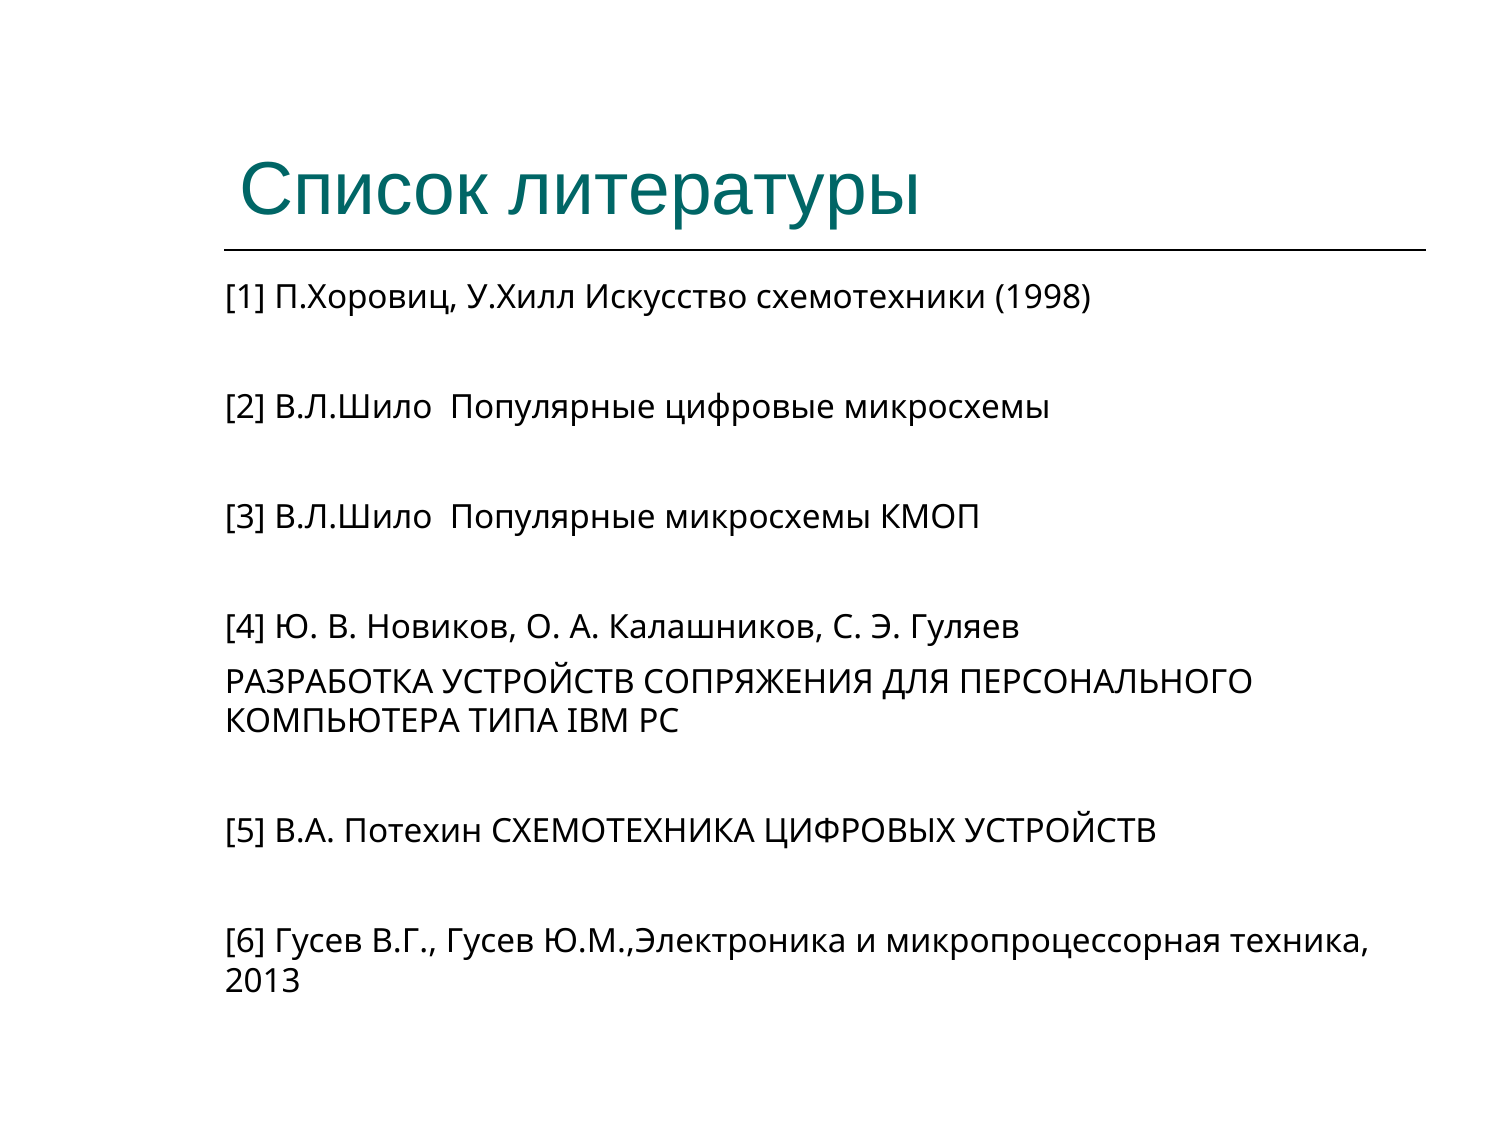

# Список литературы
[1] П.Хоровиц, У.Хилл Искусство схемотехники (1998)
[2] В.Л.Шило Популярные цифровые микросхемы
[3] В.Л.Шило Популярные микросхемы КМОП
[4] Ю. В. Новиков, О. А. Калашников, С. Э. Гуляев
РАЗРАБОТКА УСТРОЙСТВ СОПРЯЖЕНИЯ ДЛЯ ПЕРСОНАЛЬНОГО КОМПЬЮТЕРА ТИПА IBM PC
[5] В.А. Потехин СХЕМОТЕХНИКА ЦИФРОВЫХ УСТРОЙСТВ
[6] Гусев В.Г., Гусев Ю.М.,Электроника и микропроцессорная техника, 2013